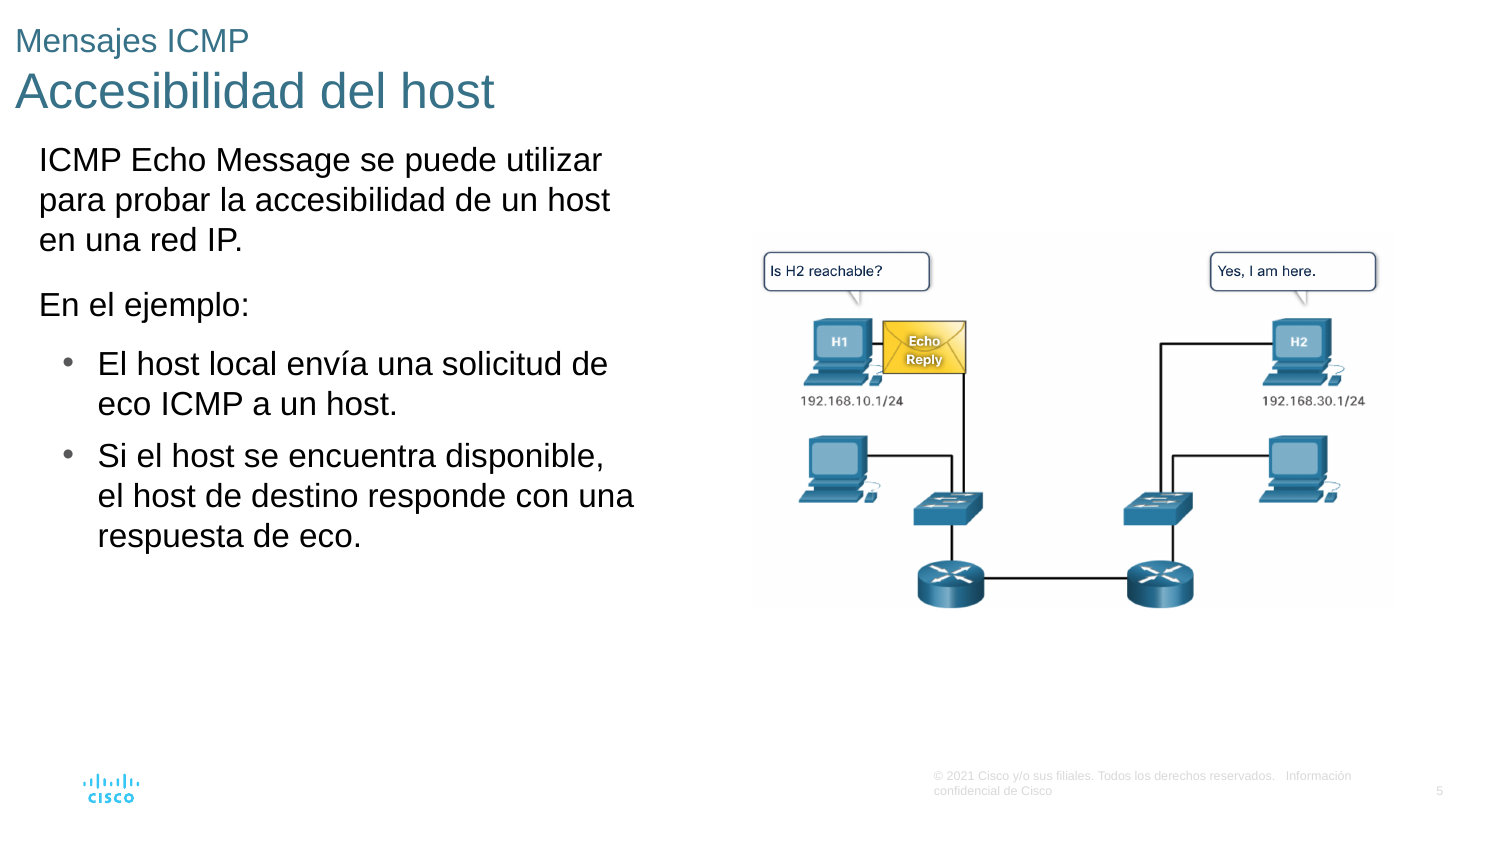

# Mensajes ICMP Accesibilidad del host
ICMP Echo Message se puede utilizar para probar la accesibilidad de un host en una red IP.
En el ejemplo:
El host local envía una solicitud de eco ICMP a un host.
Si el host se encuentra disponible, el host de destino responde con una respuesta de eco.